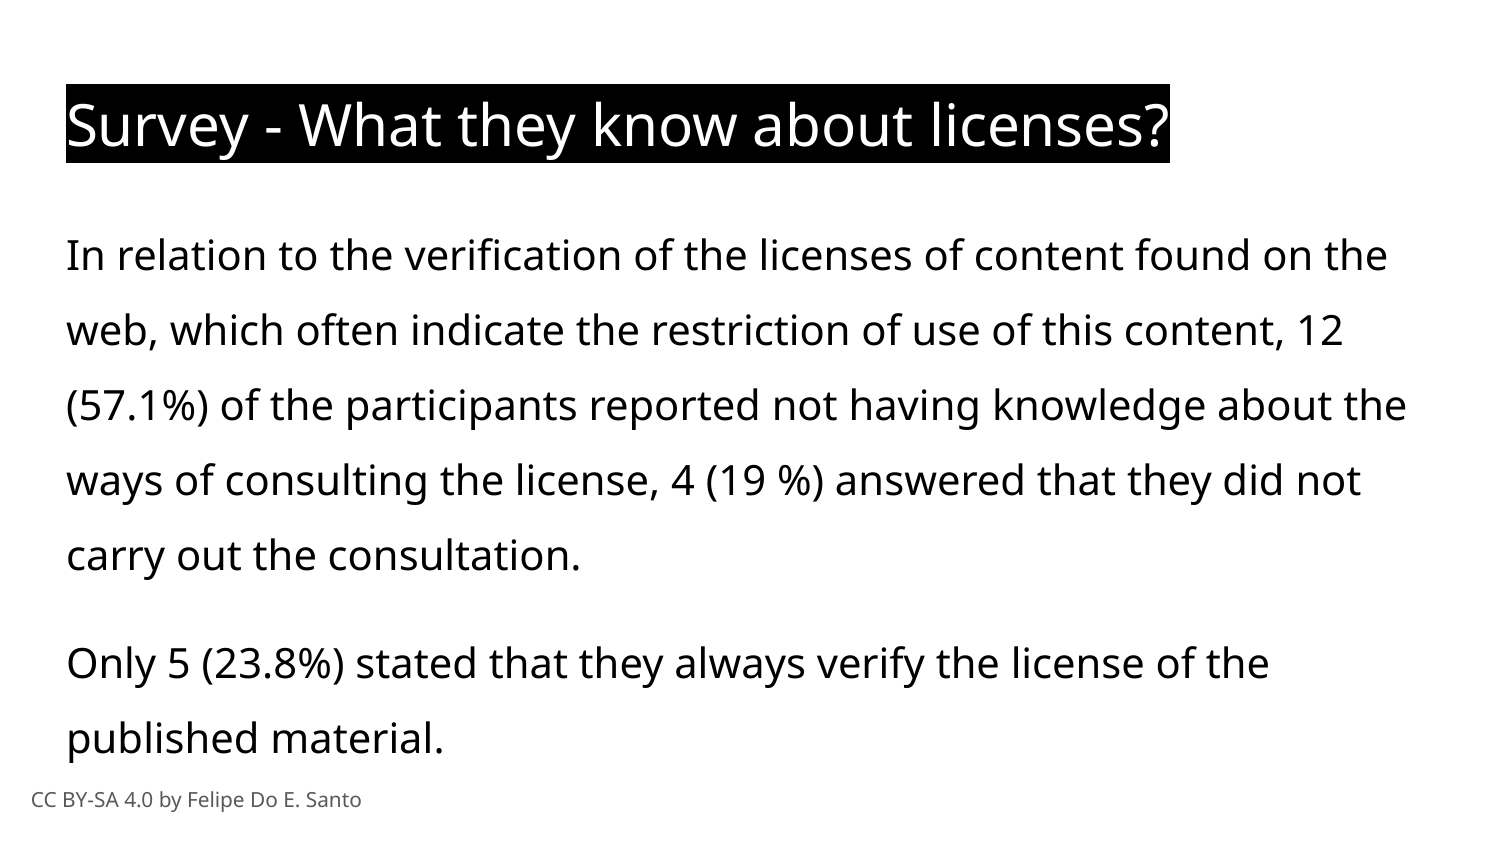

# Survey - What they know about licenses?
In relation to the verification of the licenses of content found on the web, which often indicate the restriction of use of this content, 12 (57.1%) of the participants reported not having knowledge about the ways of consulting the license, 4 (19 %) answered that they did not carry out the consultation.
Only 5 (23.8%) stated that they always verify the license of the published material.
CC BY-SA 4.0 by Felipe Do E. Santo